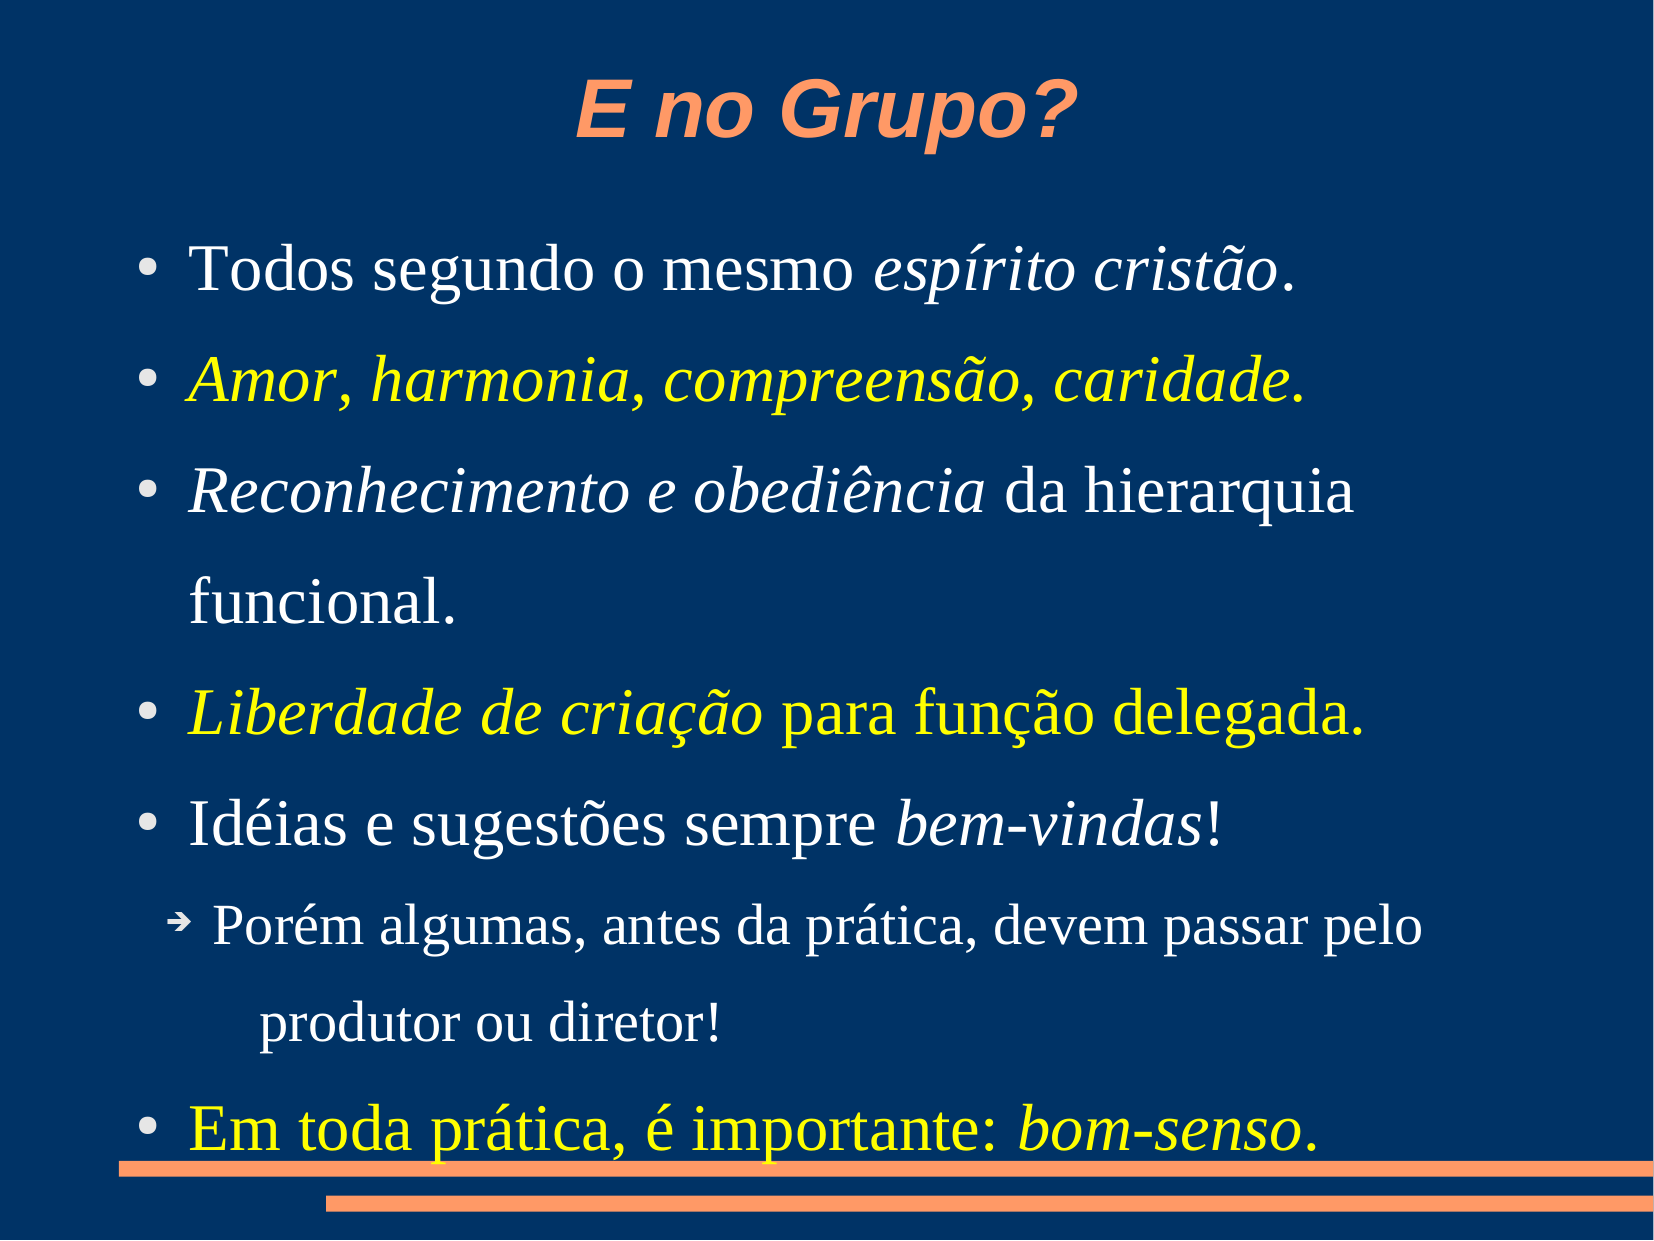

# E no Grupo?
Todos segundo o mesmo espírito cristão.
Amor, harmonia, compreensão, caridade.
Reconhecimento e obediência da hierarquia funcional.
Liberdade de criação para função delegada.
Idéias e sugestões sempre bem-vindas!
Porém algumas, antes da prática, devem passar pelo produtor ou diretor!
Em toda prática, é importante: bom-senso.